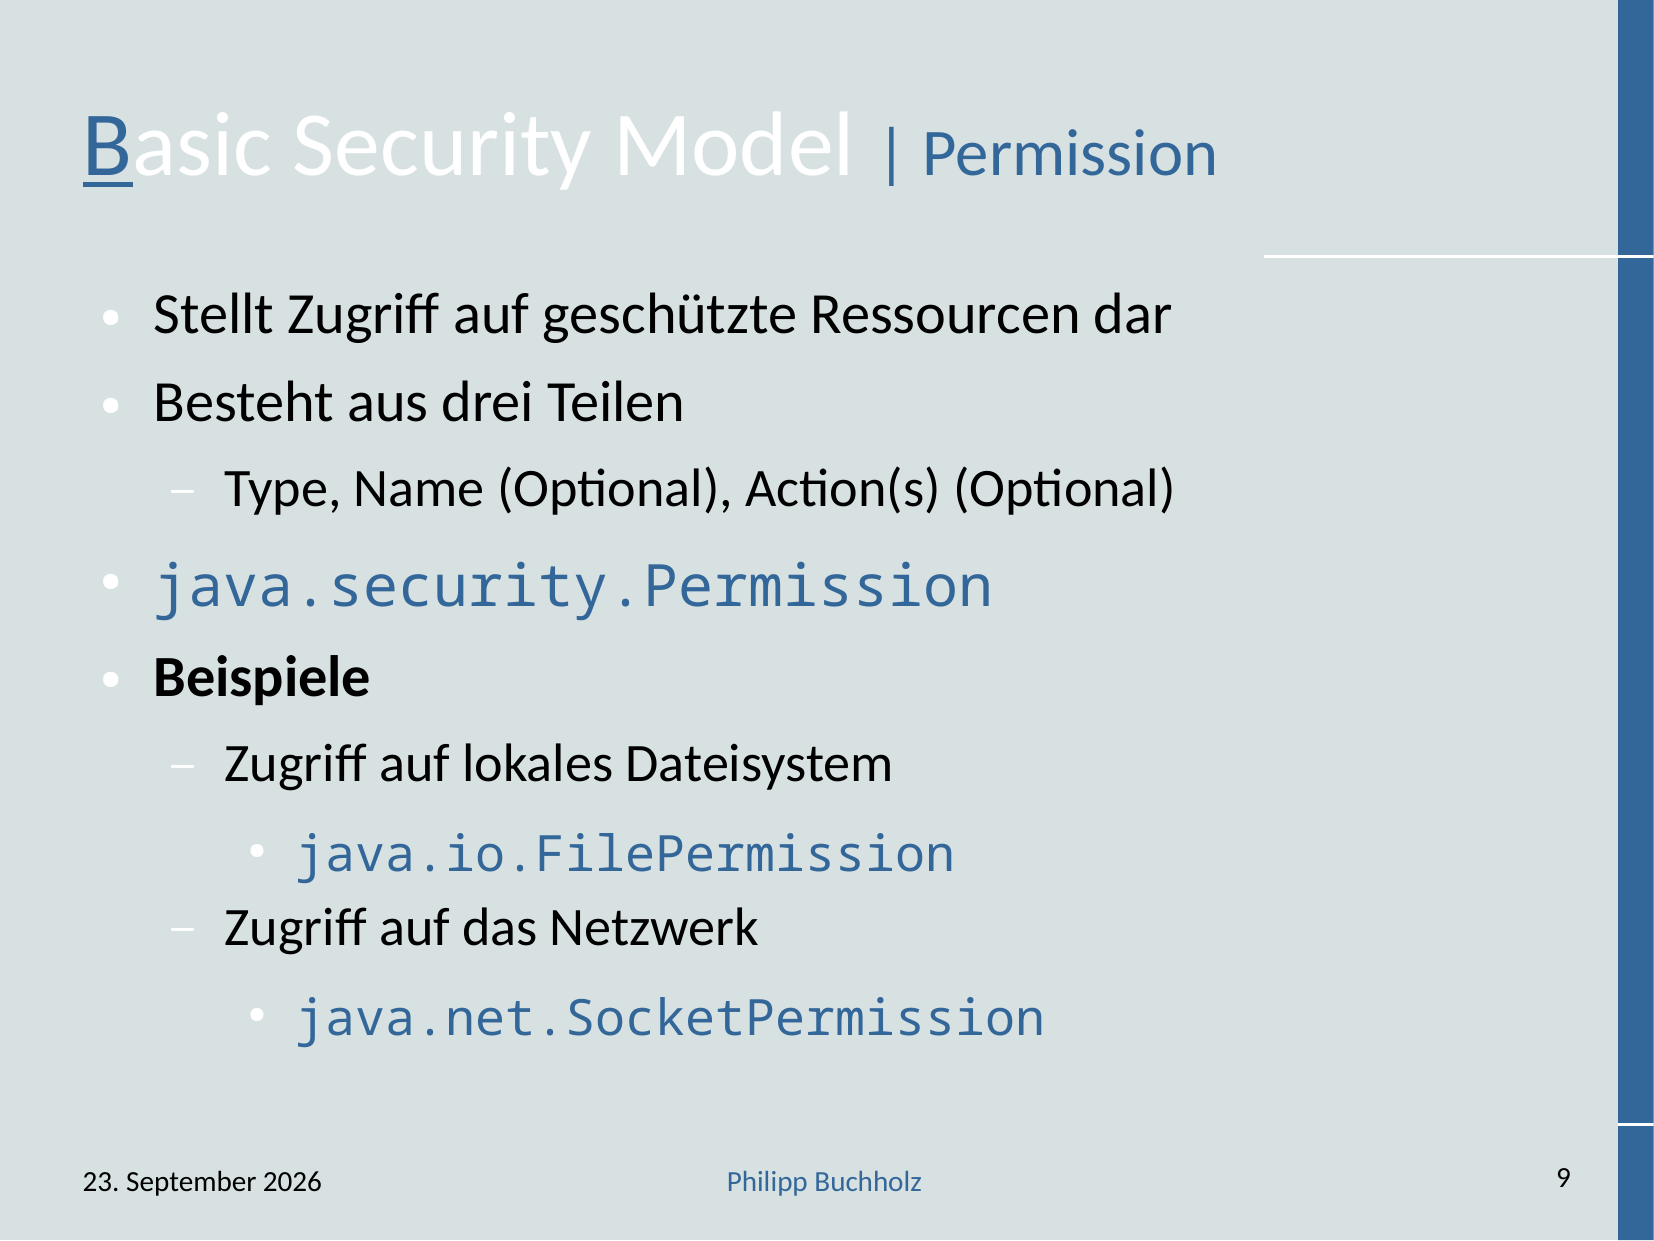

# Basic Security Model | Permission
Stellt Zugriff auf geschützte Ressourcen dar
Besteht aus drei Teilen
Type, Name (Optional), Action(s) (Optional)
java.security.Permission
Beispiele
Zugriff auf lokales Dateisystem
java.io.FilePermission
Zugriff auf das Netzwerk
java.net.SocketPermission
9